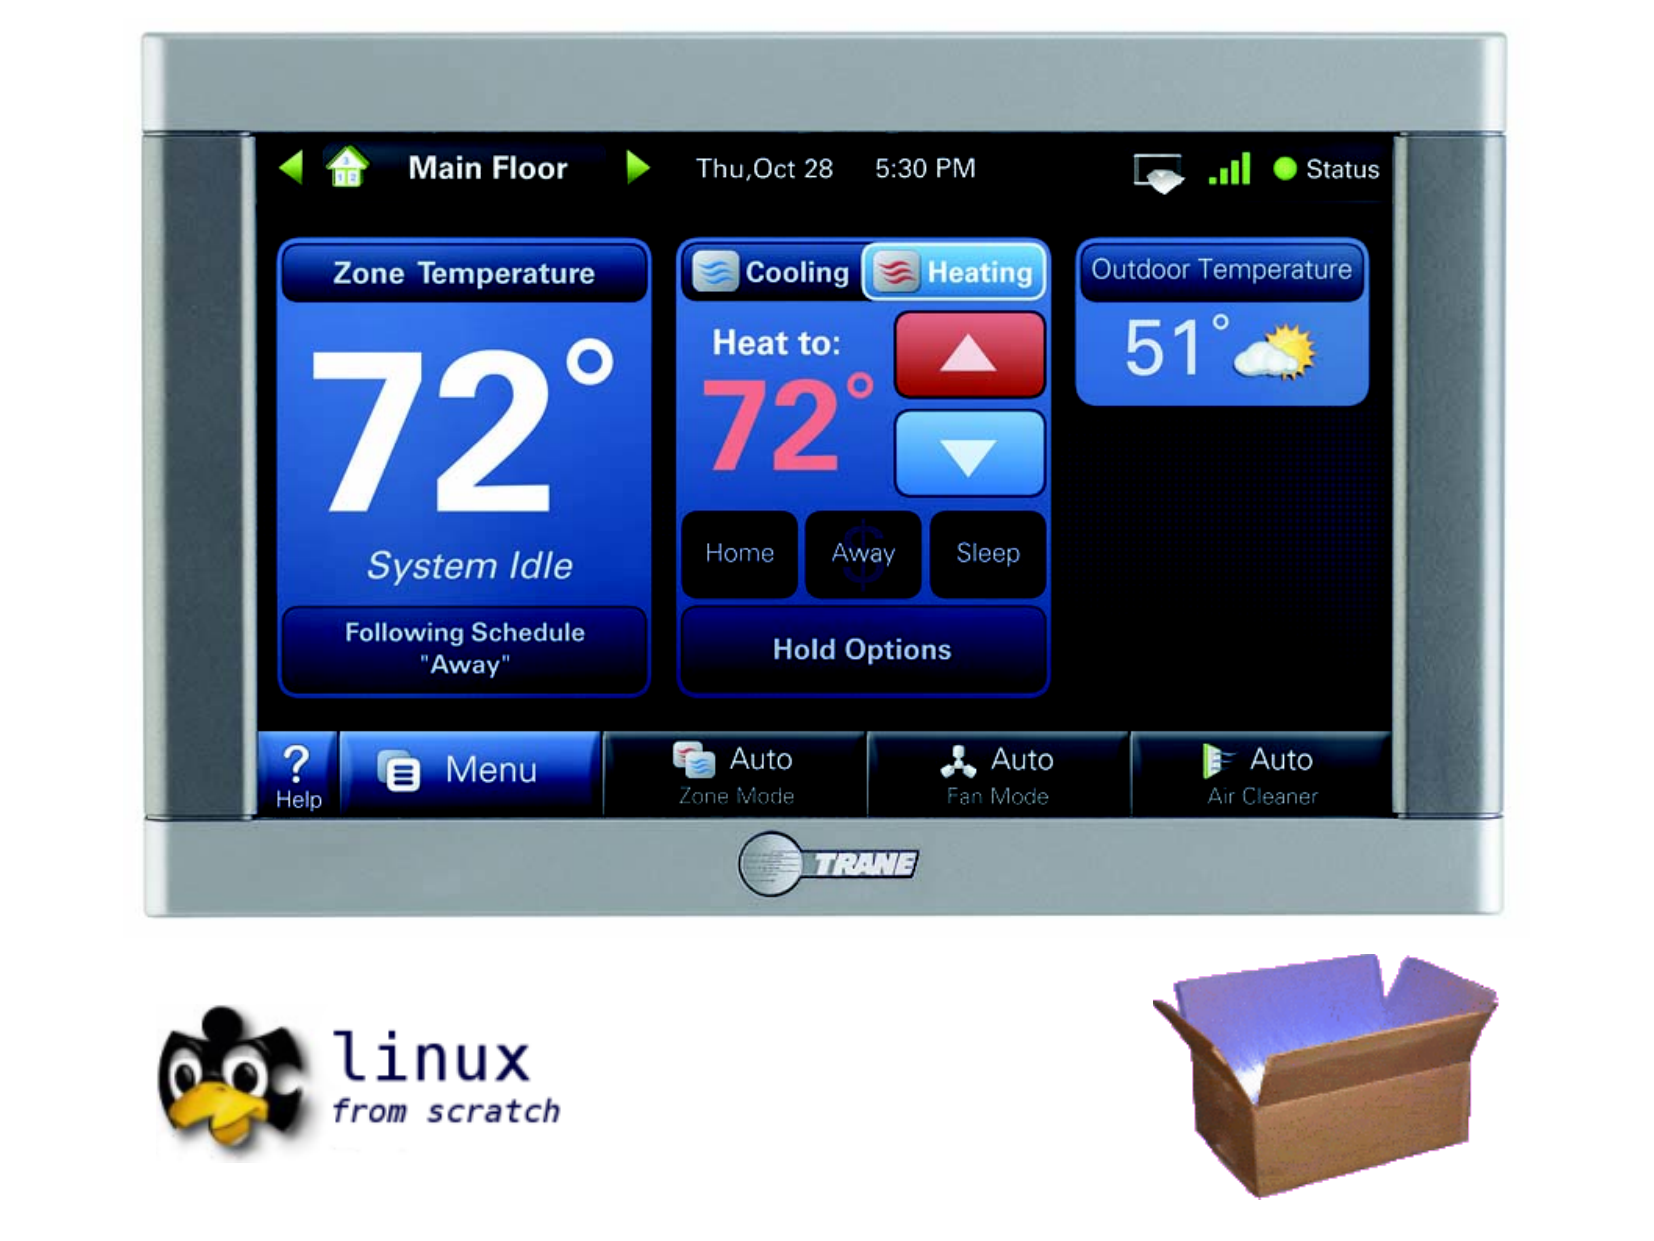

# use BusyBox
 and Linux from Scratch.
For a thermostat,